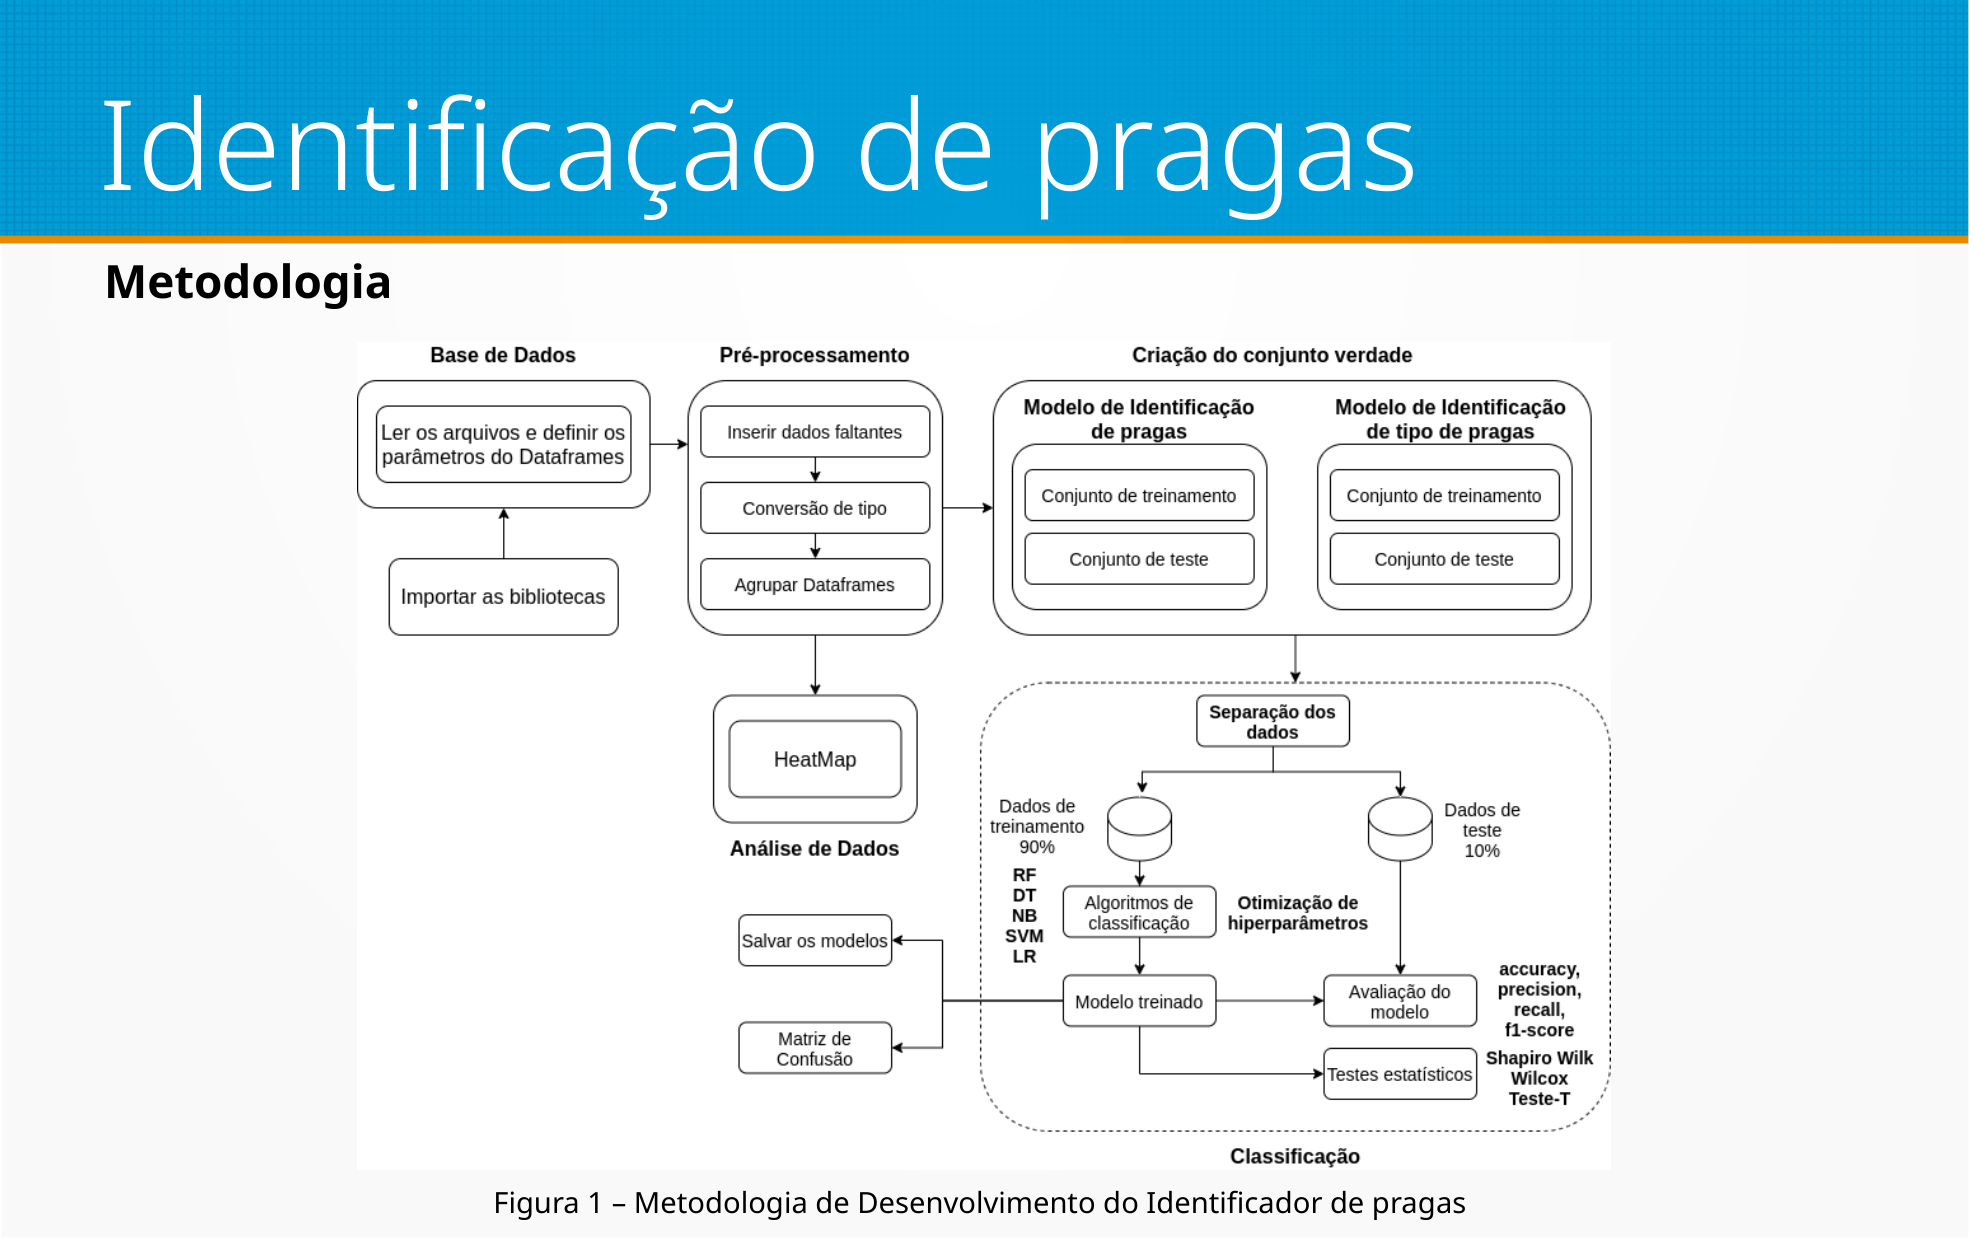

# Identificação de pragas
Metodologia
Figura 1 – Metodologia de Desenvolvimento do Identificador de pragas